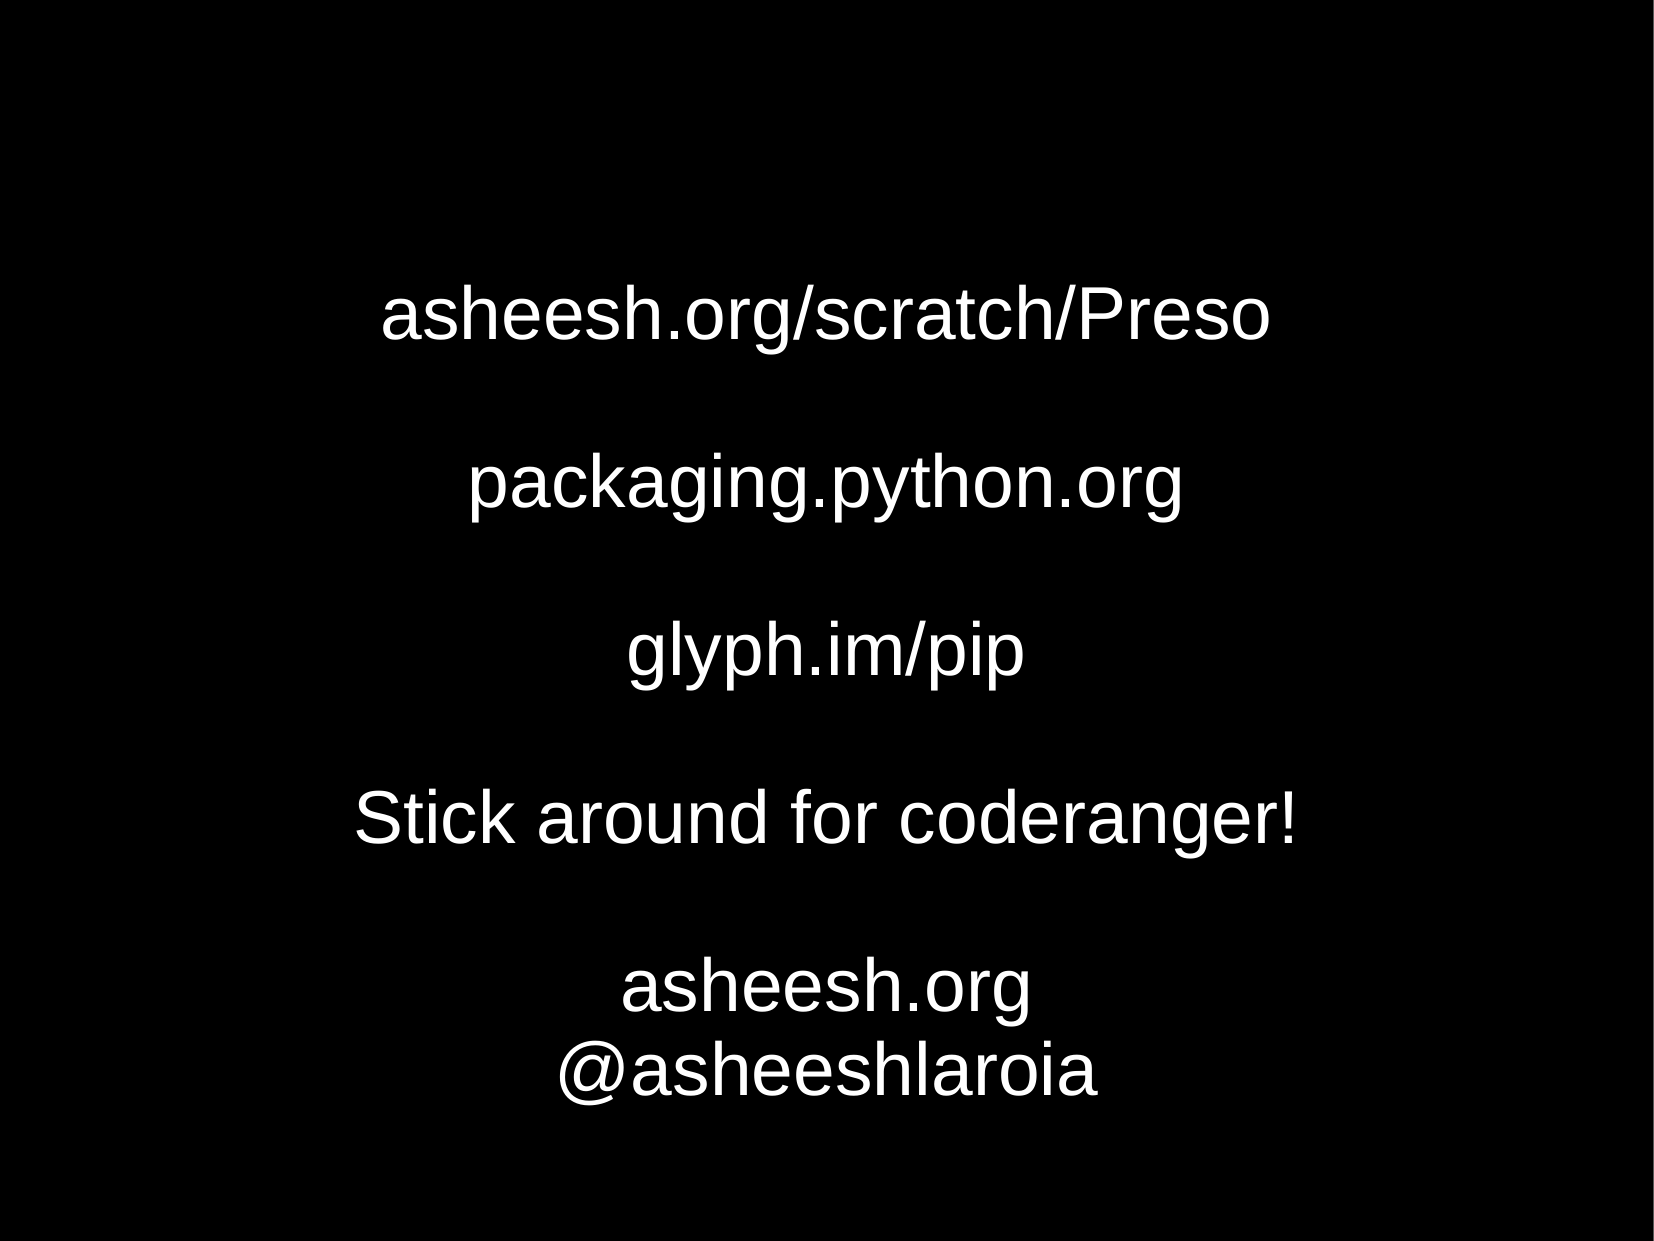

#
asheesh.org/scratch/Preso
packaging.python.org
glyph.im/pip
Stick around for coderanger!
asheesh.org
@asheeshlaroia